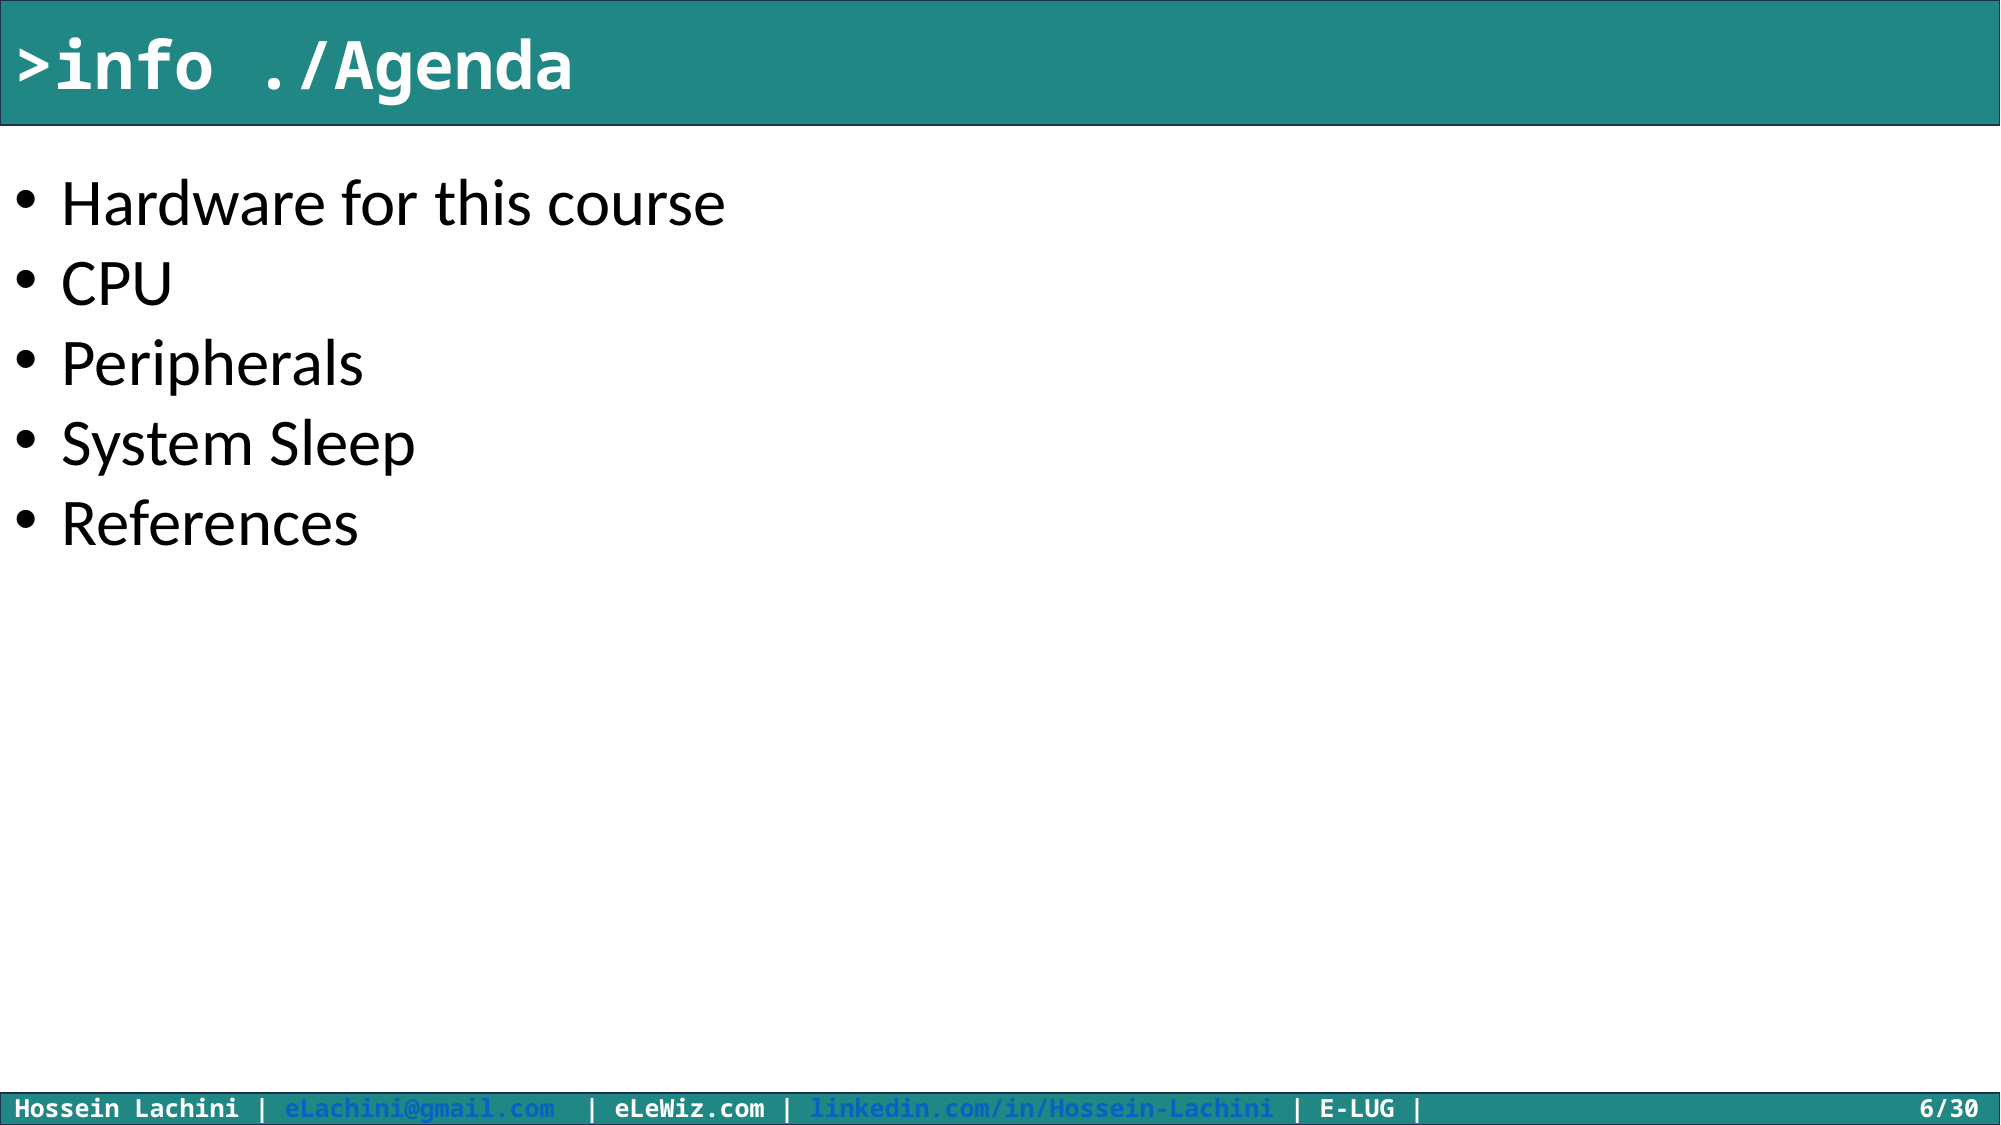

>info ./Agenda
Hardware for this course
CPU
Peripherals
System Sleep
References
Hossein Lachini | eLachini@gmail.com | eLeWiz.com | linkedin.com/in/Hossein-Lachini | E-LUG | 6/30